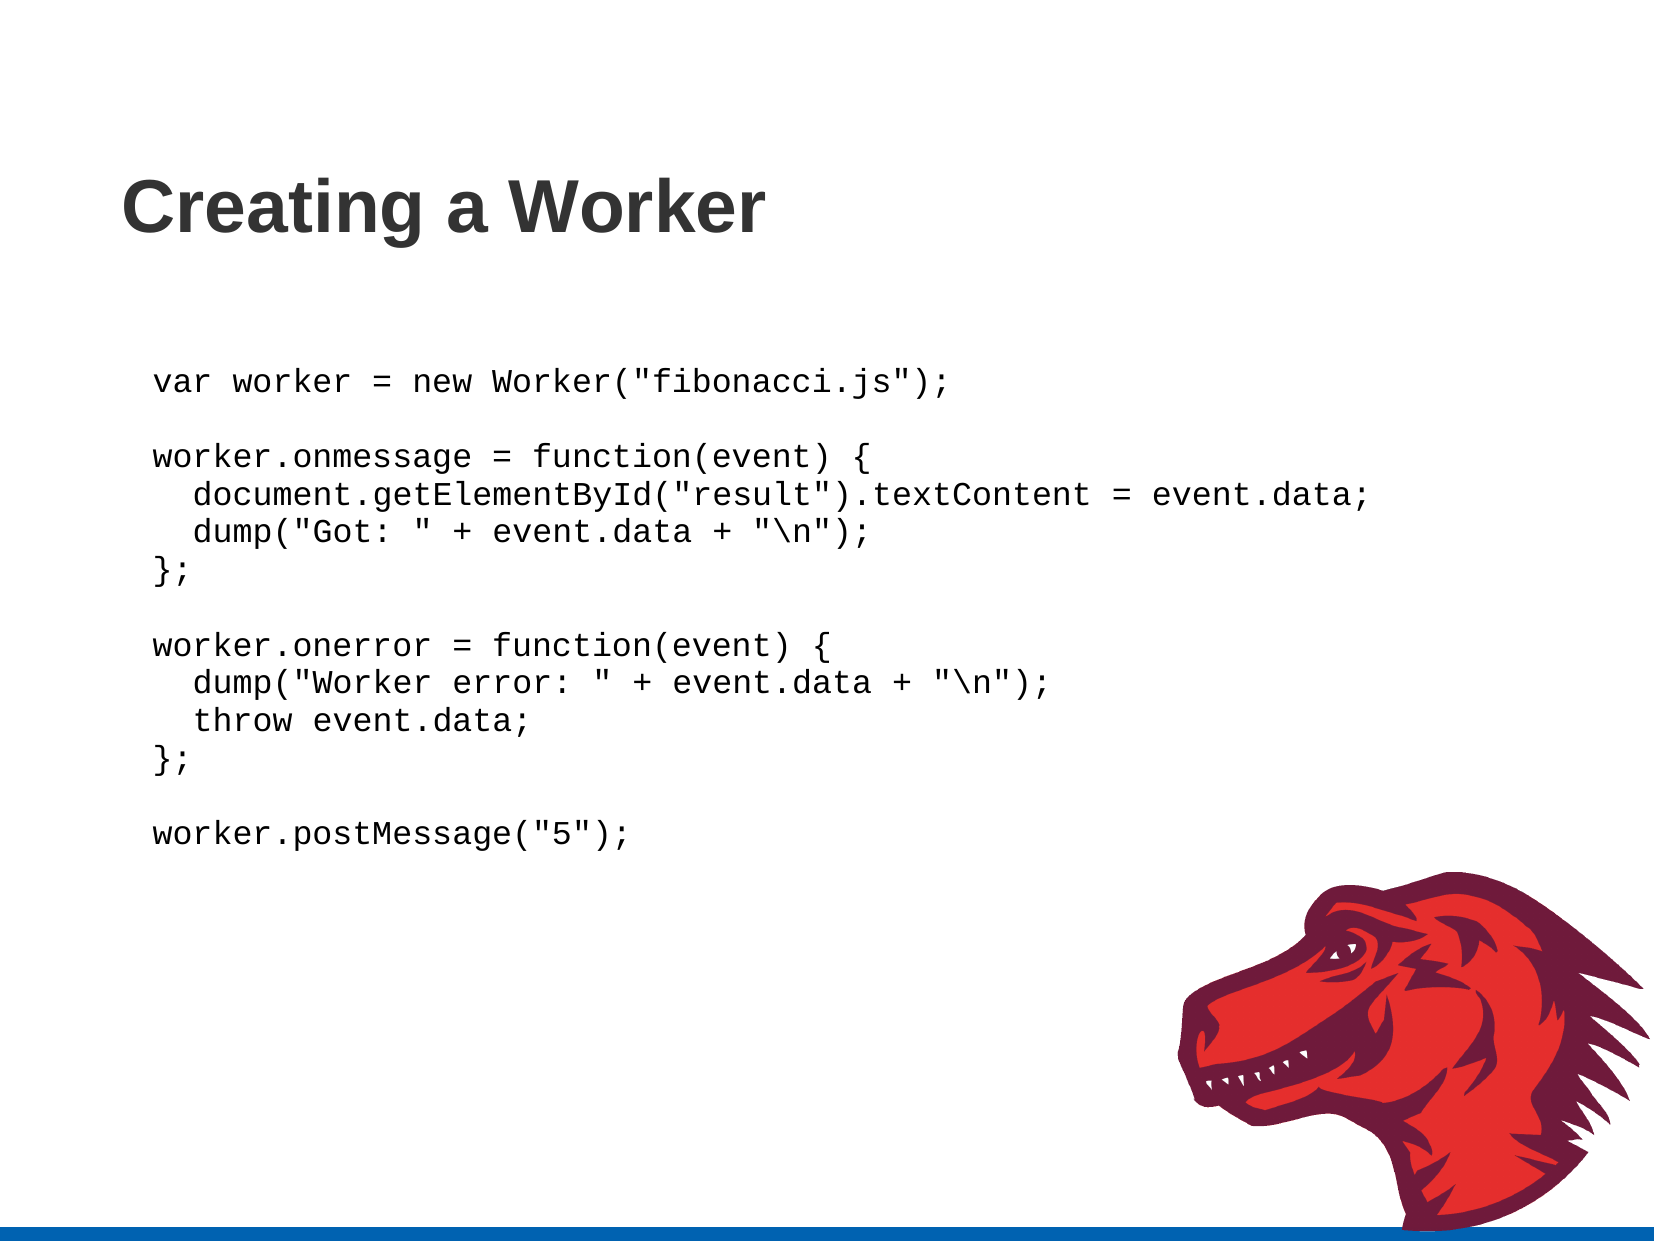

# Creating a Worker
var worker = new Worker("fibonacci.js");
worker.onmessage = function(event) {
 document.getElementById("result").textContent = event.data;
 dump("Got: " + event.data + "\n");
};
worker.onerror = function(event) {
 dump("Worker error: " + event.data + "\n");
 throw event.data;
};
worker.postMessage("5");